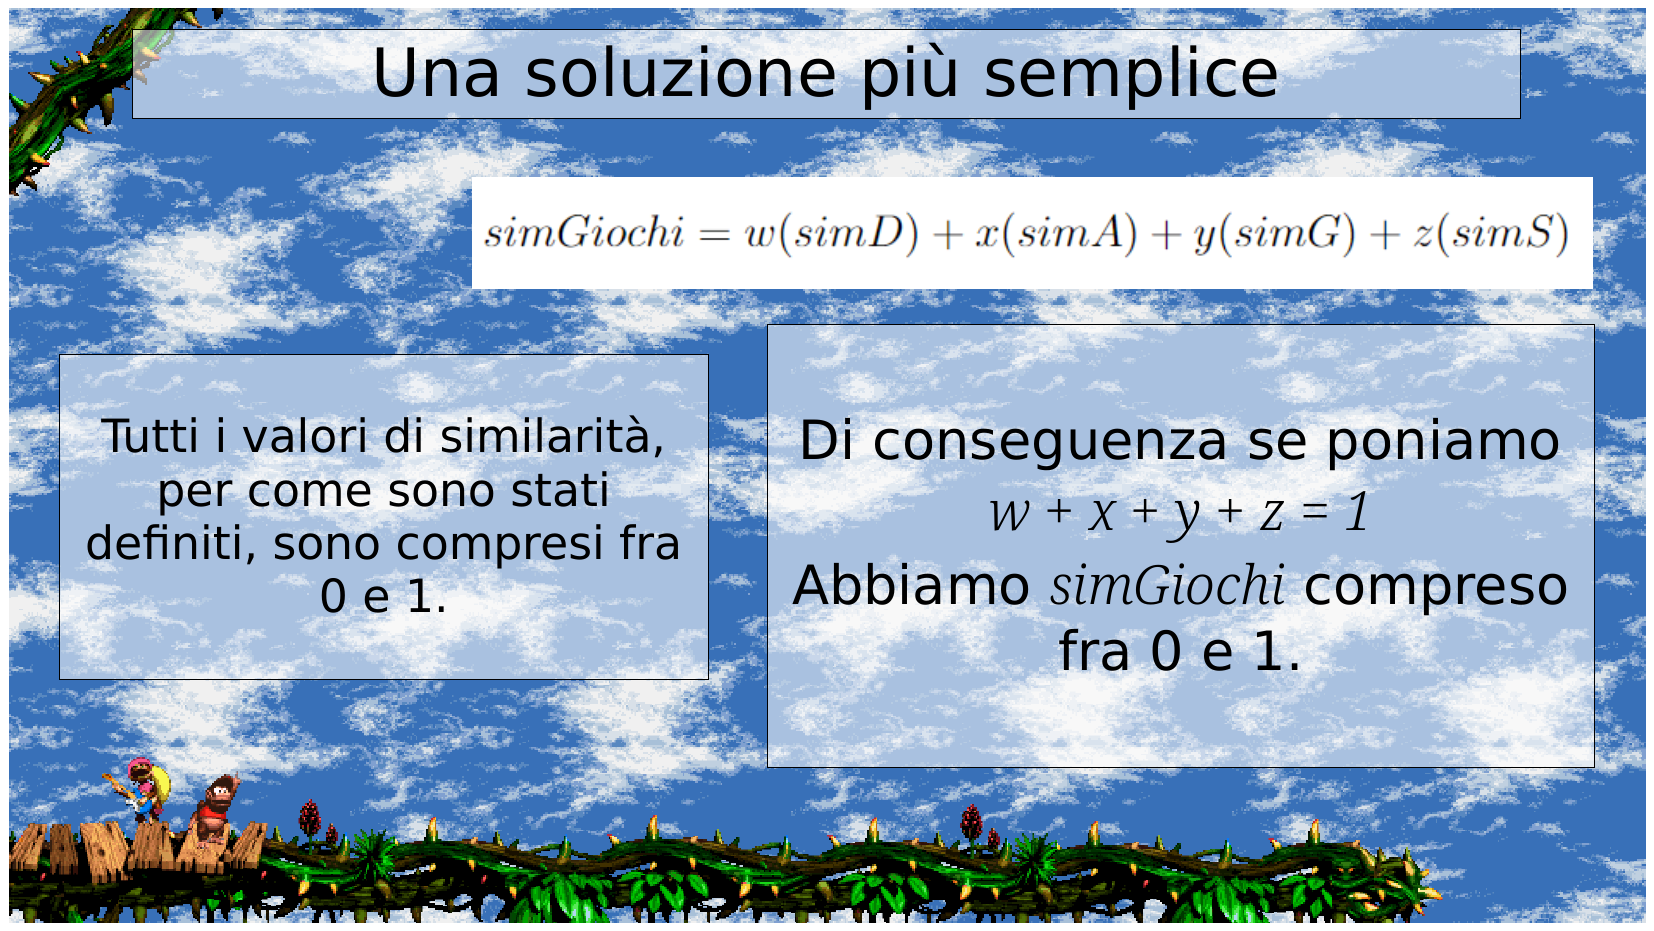

# Una soluzione più semplice
Di conseguenza se poniamo
w + x + y + z = 1
Abbiamo simGiochi compreso fra 0 e 1.
Tutti i valori di similarità, per come sono stati definiti, sono compresi fra 0 e 1.